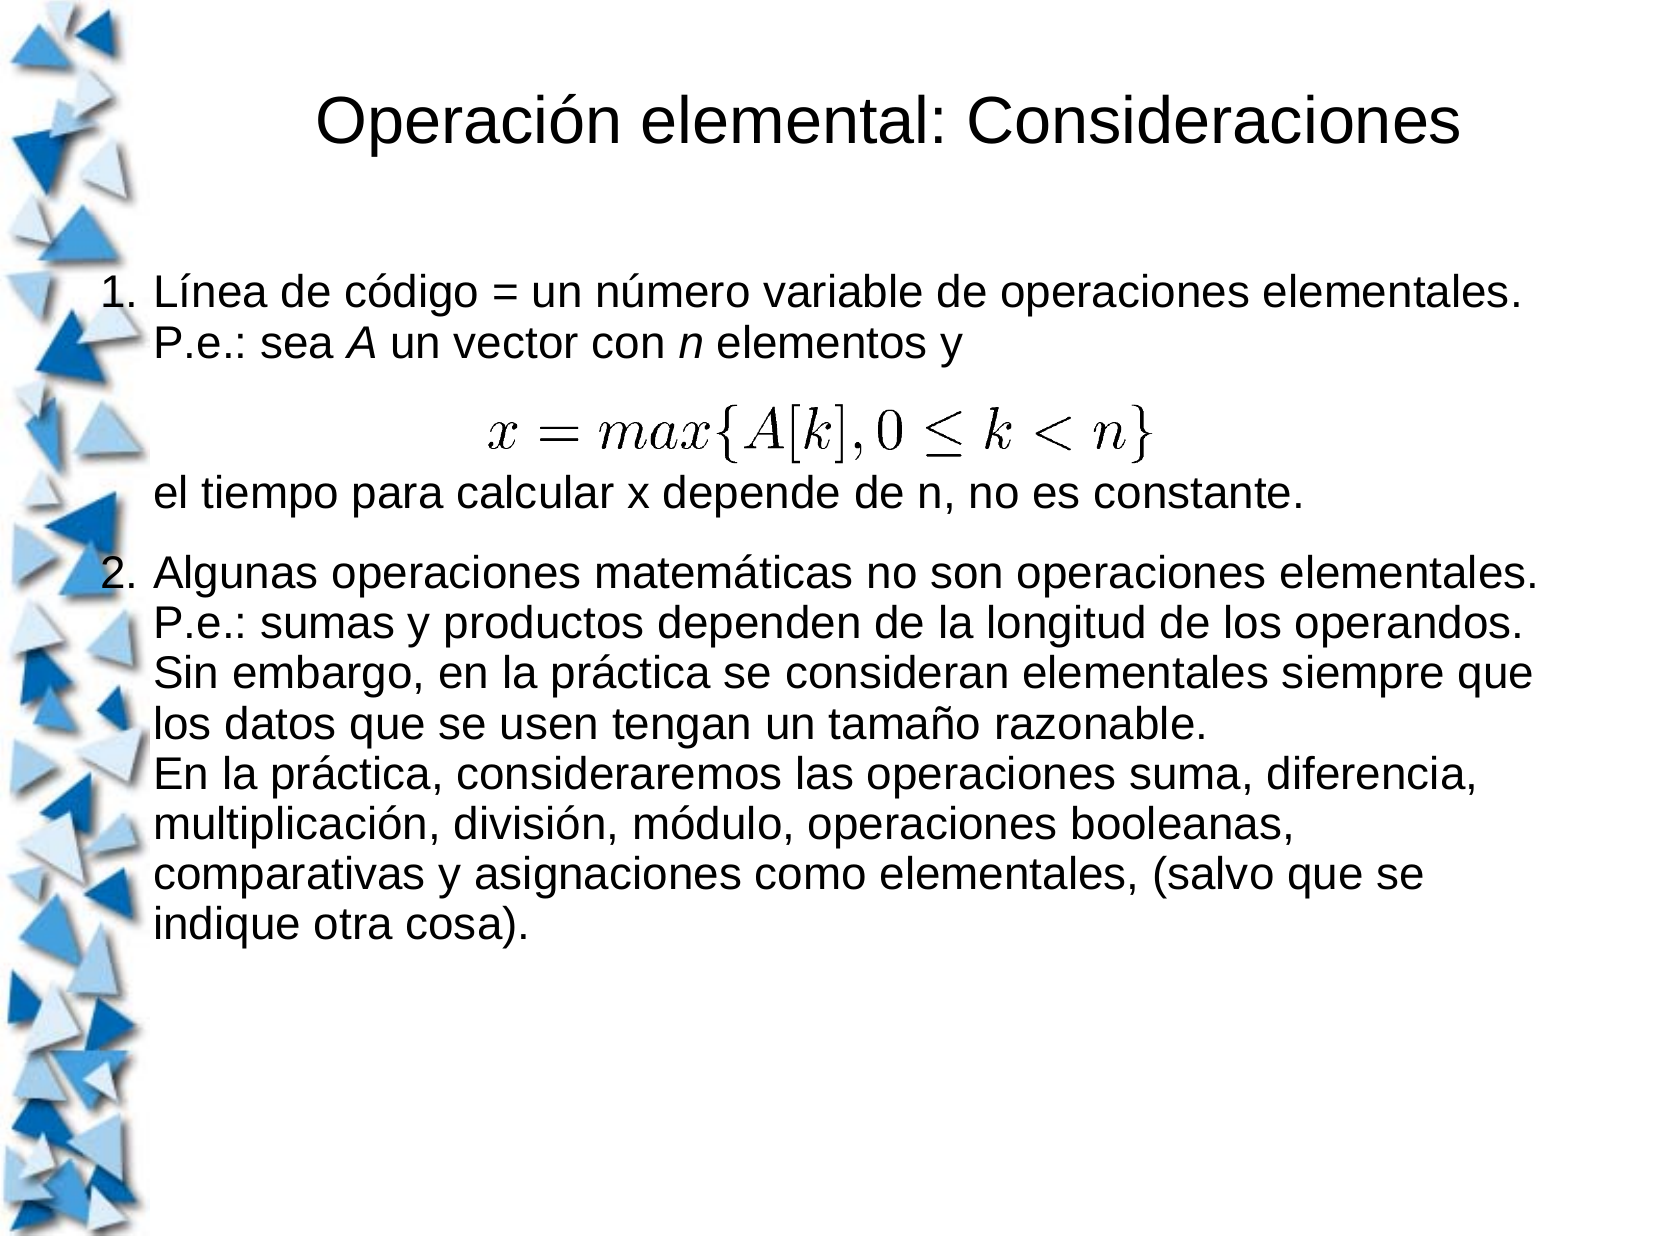

# Operación elemental: Consideraciones
Línea de código = un número variable de operaciones elementales. P.e.: sea A un vector con n elementos y
el tiempo para calcular x depende de n, no es constante.
Algunas operaciones matemáticas no son operaciones elementales. P.e.: sumas y productos dependen de la longitud de los operandos. Sin embargo, en la práctica se consideran elementales siempre que los datos que se usen tengan un tamaño razonable.
En la práctica, consideraremos las operaciones suma, diferencia, multiplicación, división, módulo, operaciones booleanas, comparativas y asignaciones como elementales, (salvo que se indique otra cosa).